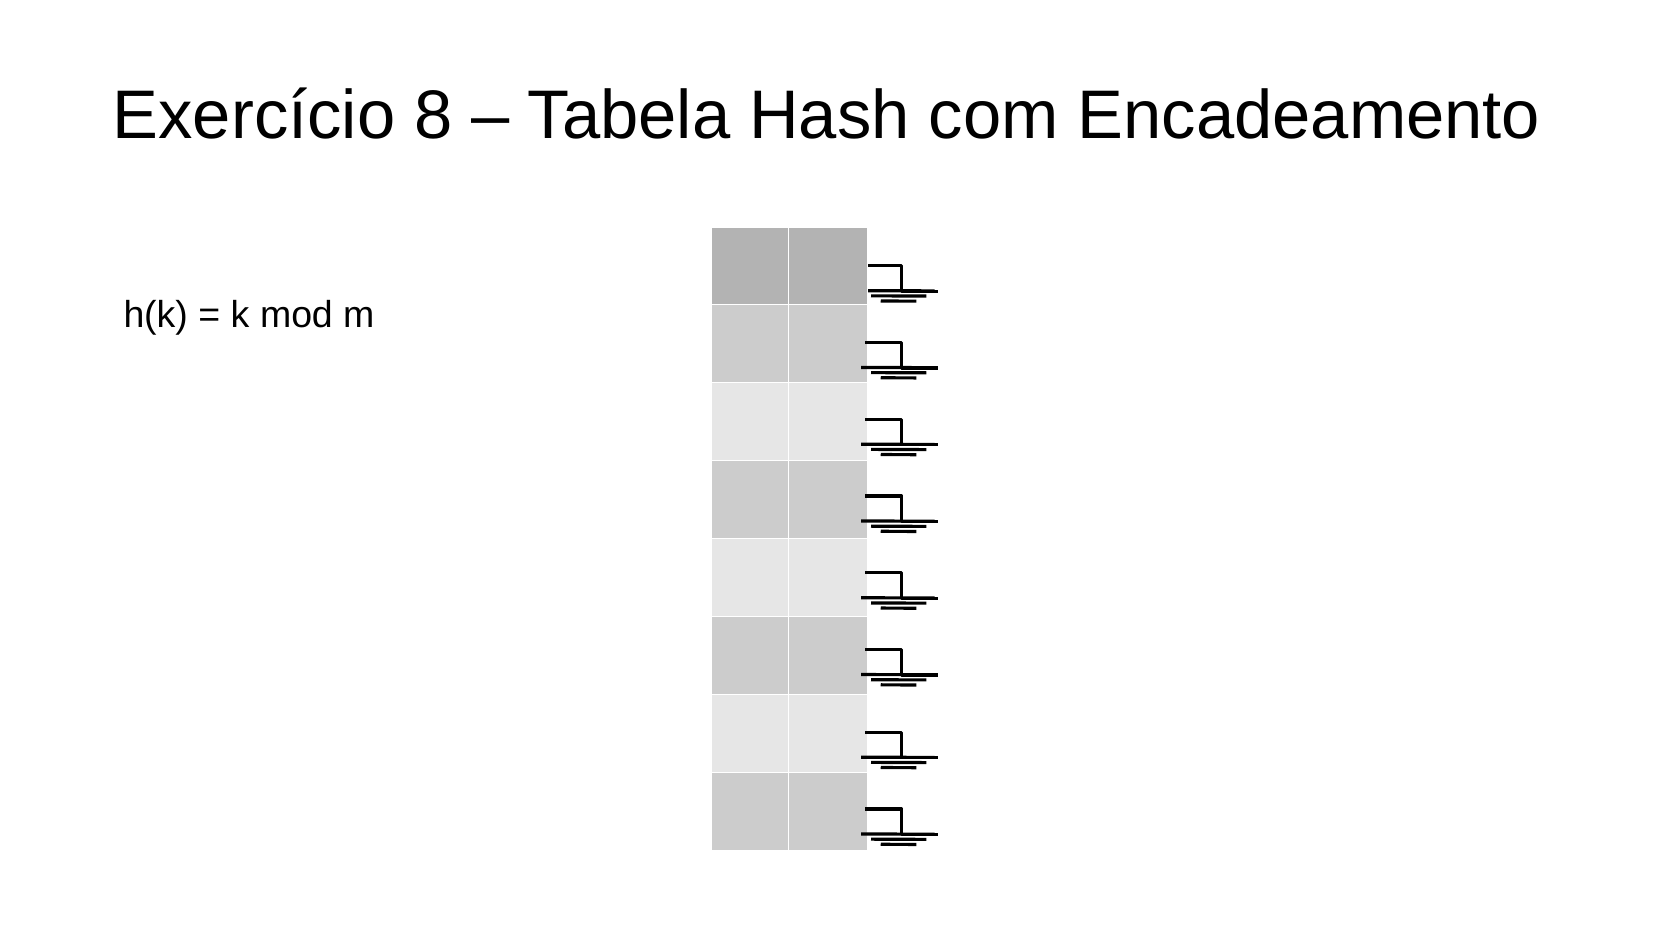

# Exercício 8 – Tabela Hash com Encadeamento
| | |
| --- | --- |
| | |
| | |
| | |
| | |
| | |
| | |
| | |
h(k) = k mod m